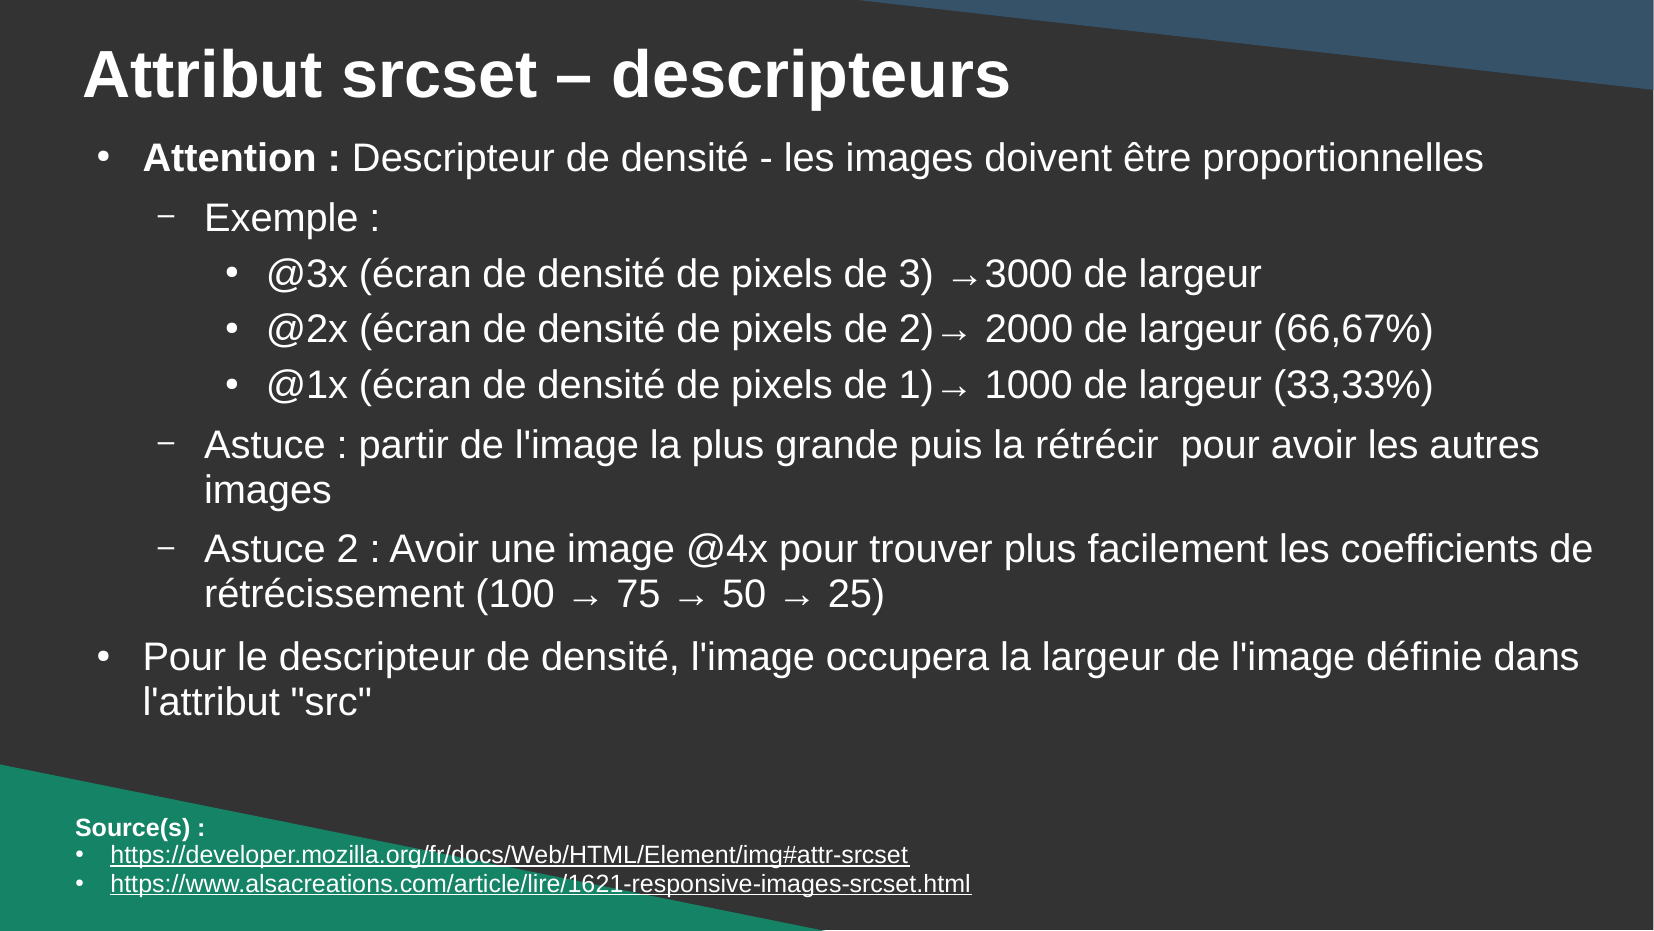

# Attribut srcset – descripteurs
Attention : Descripteur de densité - les images doivent être proportionnelles
Exemple :
@3x (écran de densité de pixels de 3) →3000 de largeur
@2x (écran de densité de pixels de 2)→ 2000 de largeur (66,67%)
@1x (écran de densité de pixels de 1)→ 1000 de largeur (33,33%)
Astuce : partir de l'image la plus grande puis la rétrécir pour avoir les autres images
Astuce 2 : Avoir une image @4x pour trouver plus facilement les coefficients de rétrécissement (100 → 75 → 50 → 25)
Pour le descripteur de densité, l'image occupera la largeur de l'image définie dans l'attribut "src"
Source(s) :
https://developer.mozilla.org/fr/docs/Web/HTML/Element/img#attr-srcset
https://www.alsacreations.com/article/lire/1621-responsive-images-srcset.html